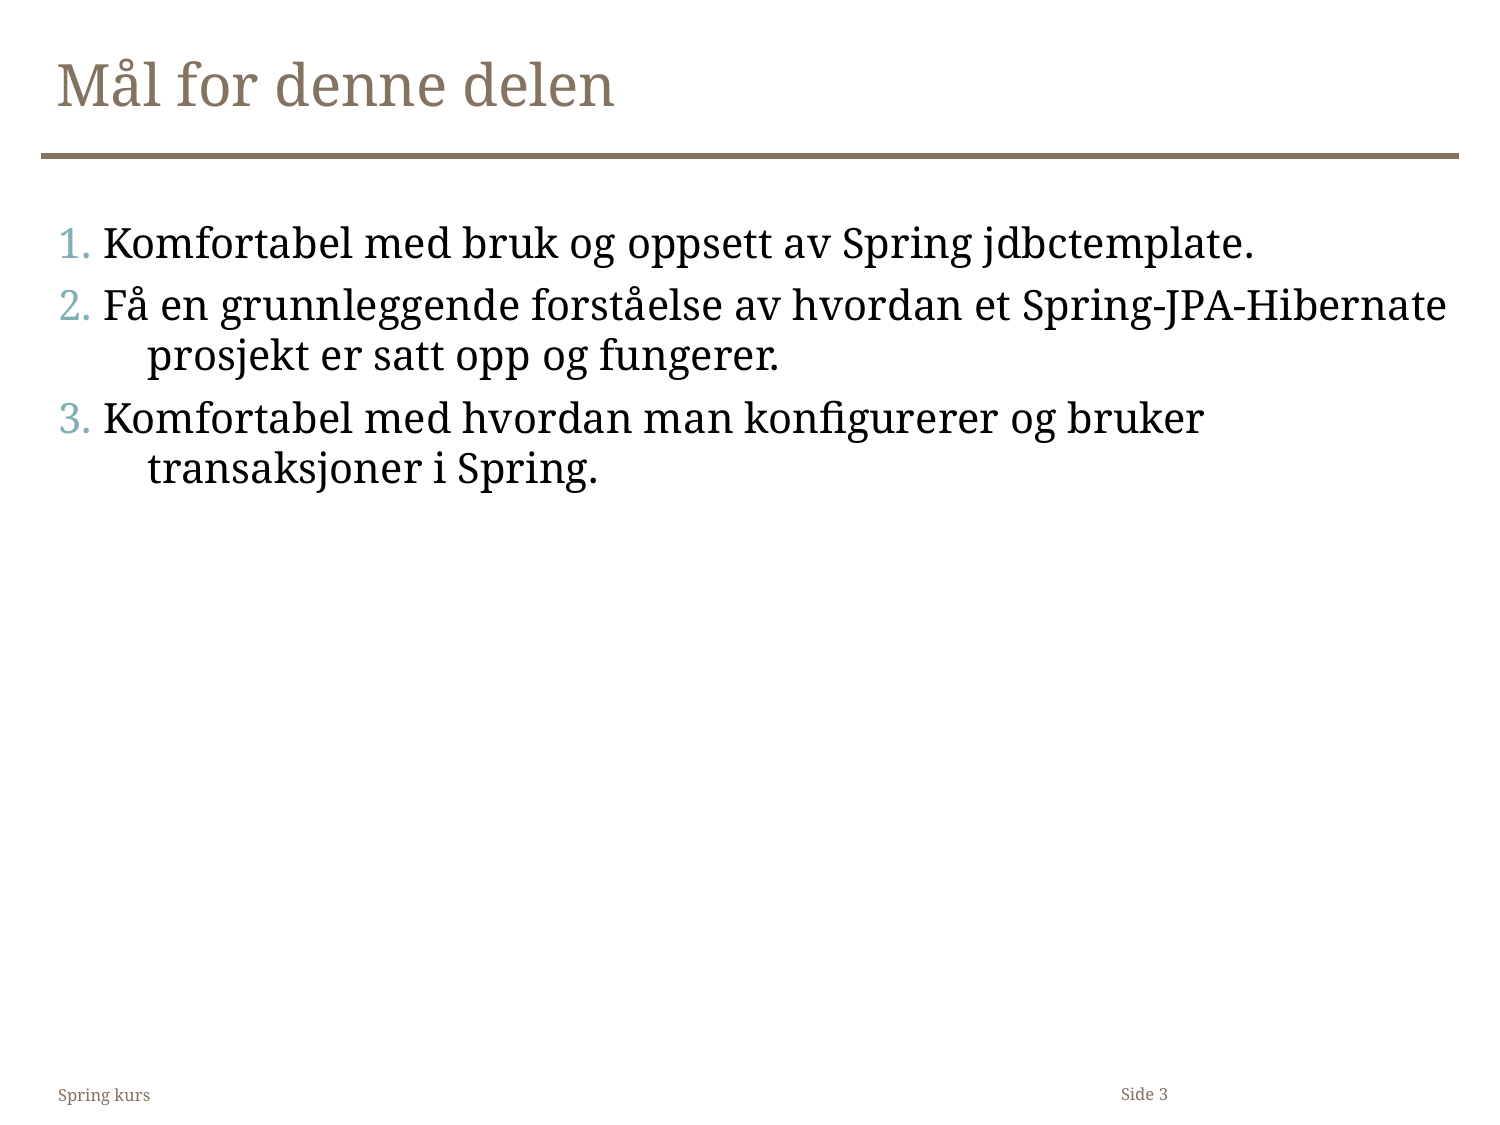

# Mål for denne delen
Komfortabel med bruk og oppsett av Spring jdbctemplate.
Få en grunnleggende forståelse av hvordan et Spring-JPA-Hibernate prosjekt er satt opp og fungerer.
Komfortabel med hvordan man konfigurerer og bruker transaksjoner i Spring.
Spring kurs
Side